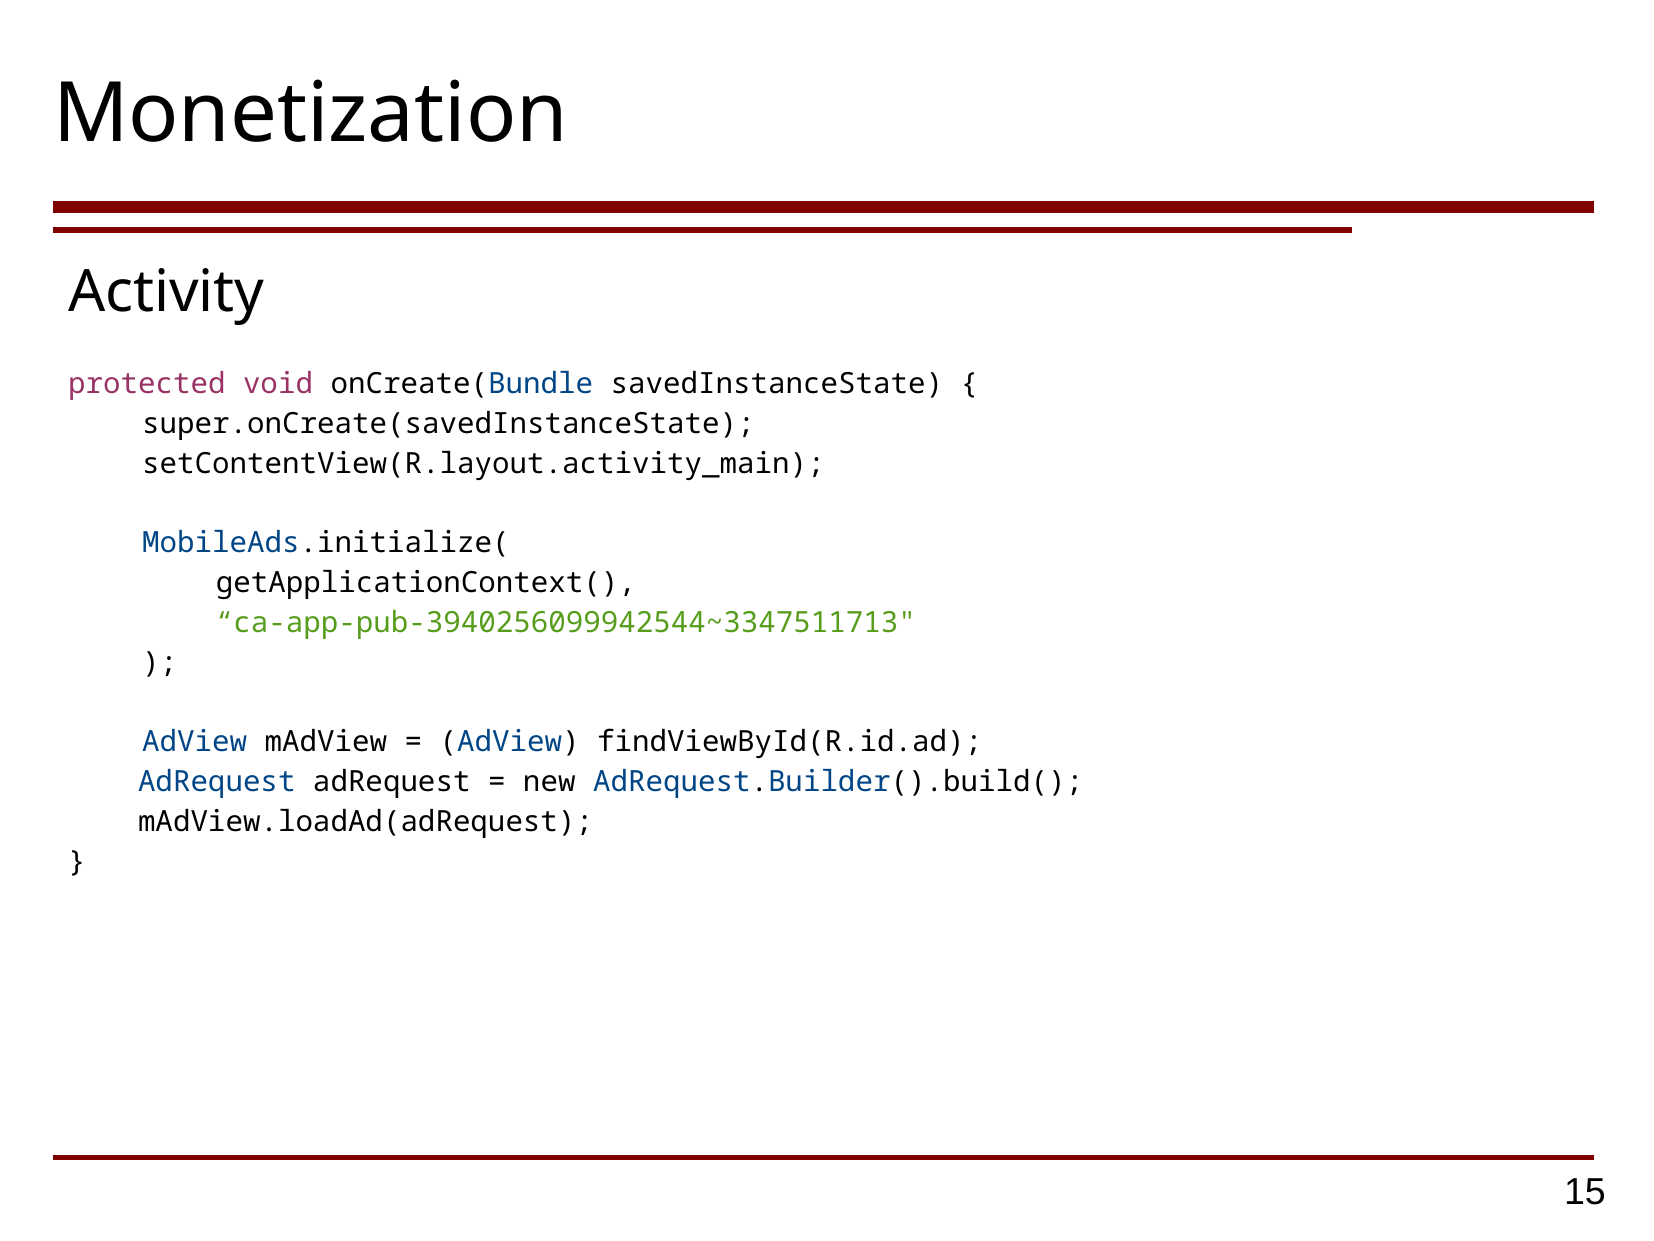

# Monetization
Activity
protected void onCreate(Bundle savedInstanceState) {
	super.onCreate(savedInstanceState);
	setContentView(R.layout.activity_main);
	MobileAds.initialize(
		getApplicationContext(),
		“ca-app-pub-3940256099942544~3347511713"
	);
	AdView mAdView = (AdView) findViewById(R.id.ad);
 AdRequest adRequest = new AdRequest.Builder().build();
 mAdView.loadAd(adRequest);
}